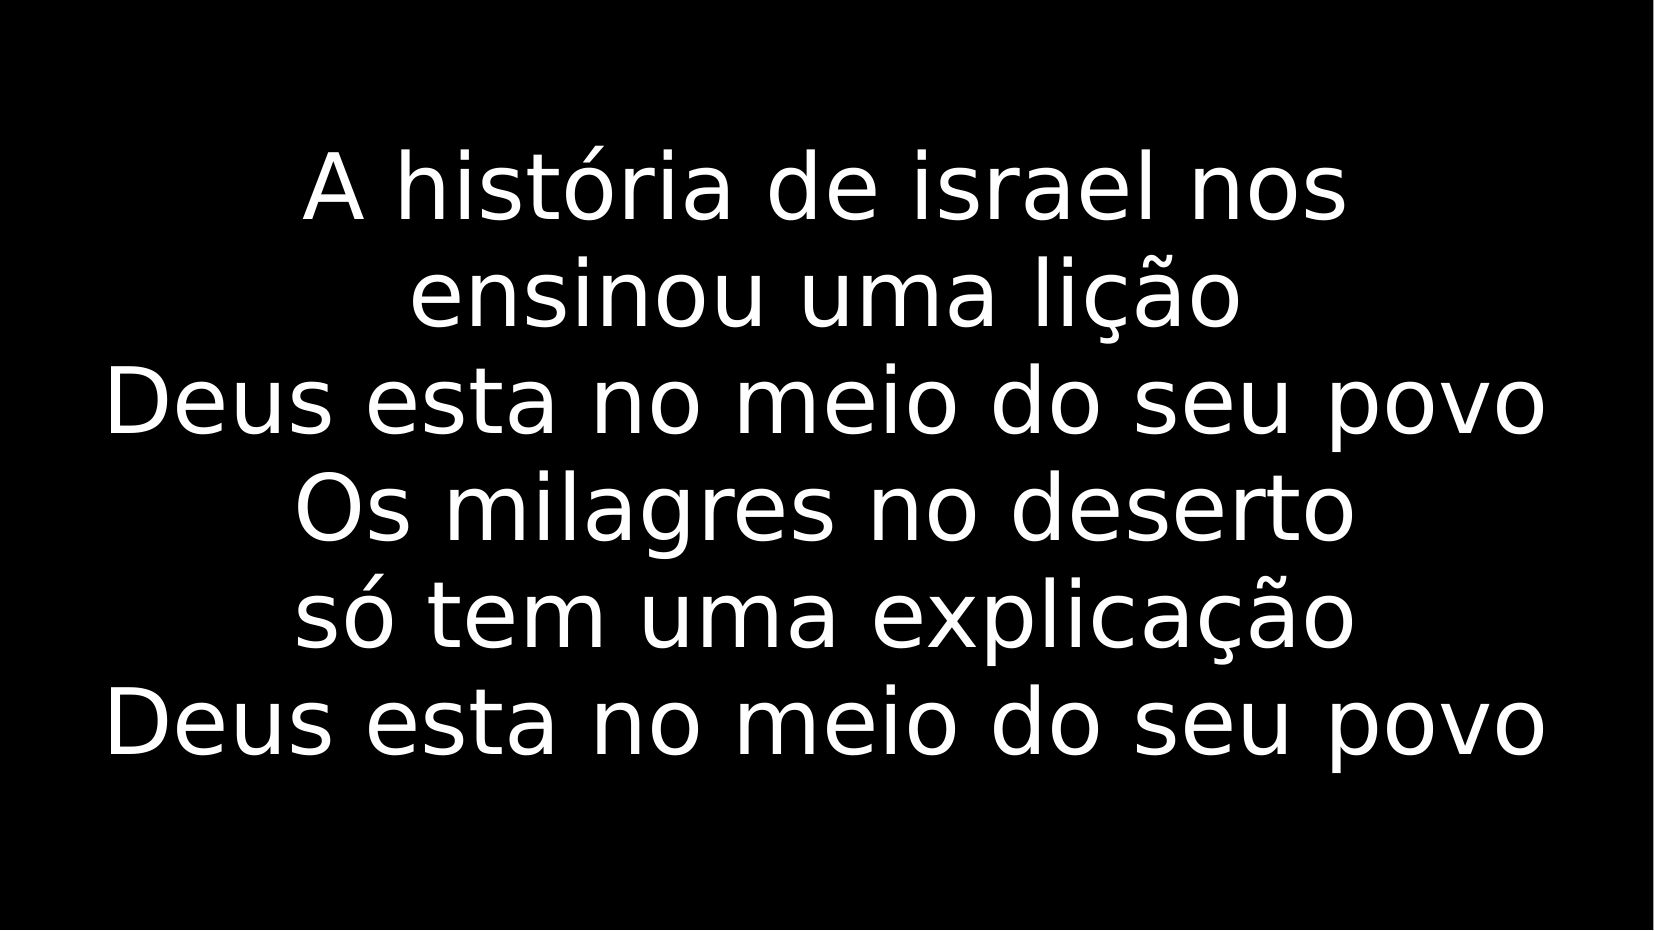

# A história de israel nos
ensinou uma lição
Deus esta no meio do seu povo
Os milagres no deserto
só tem uma explicação
Deus esta no meio do seu povo